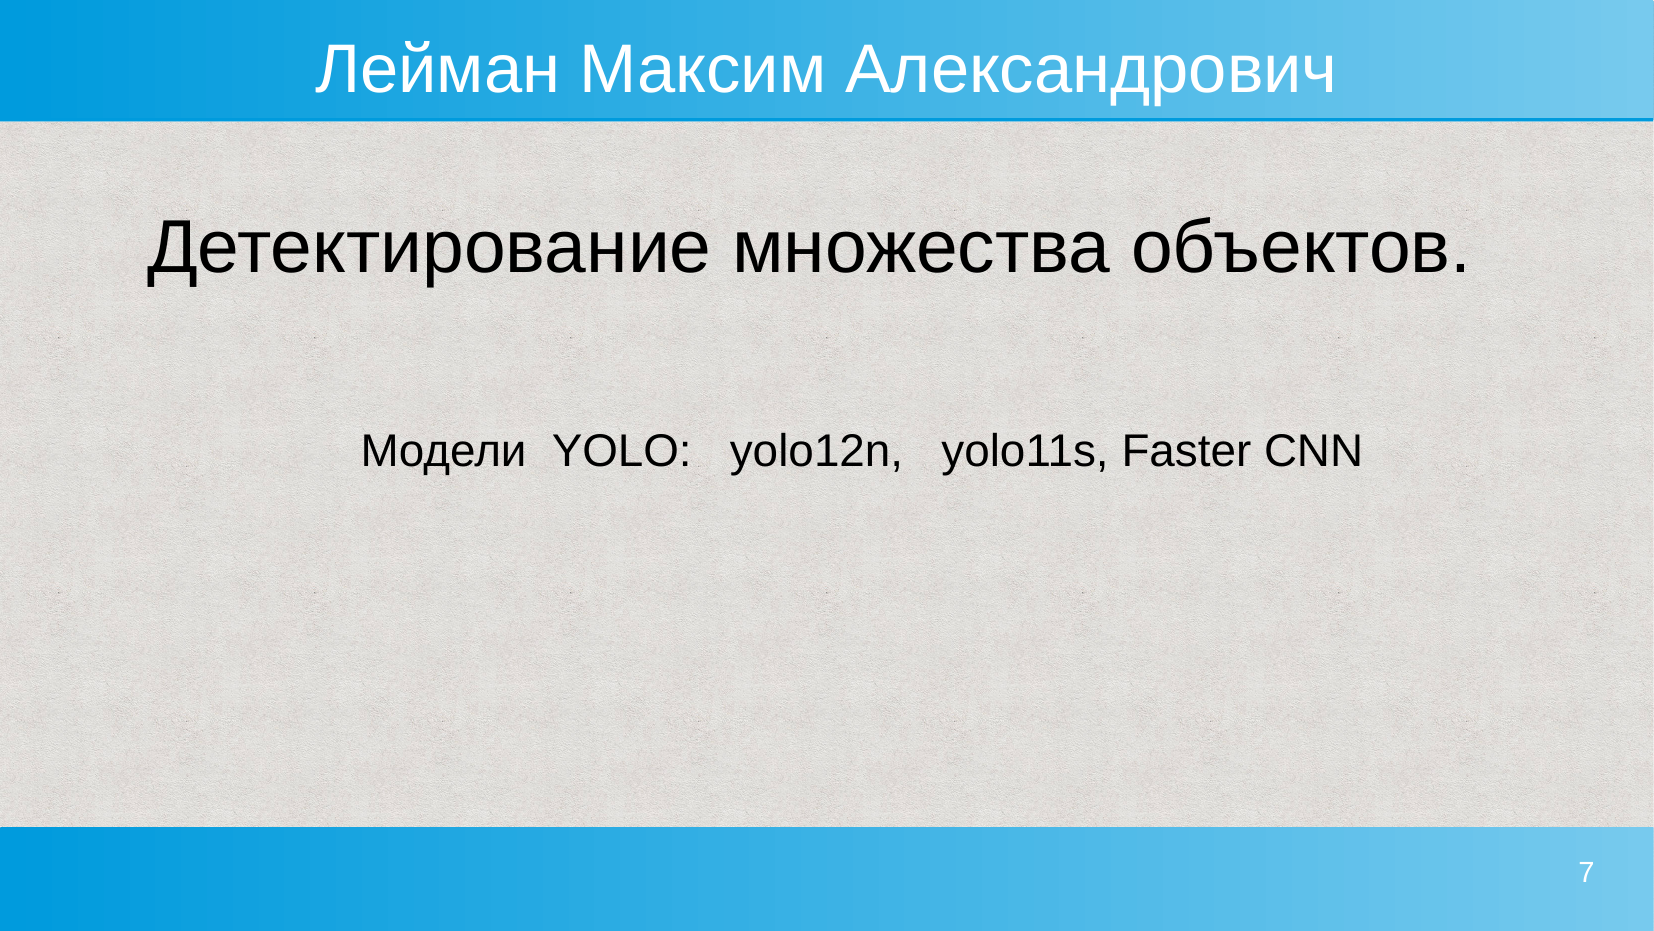

# Лейман Максим Александрович
Детектирование множества объектов.
Модели YOLO: yolo12n, yolo11s, Faster CNN
7